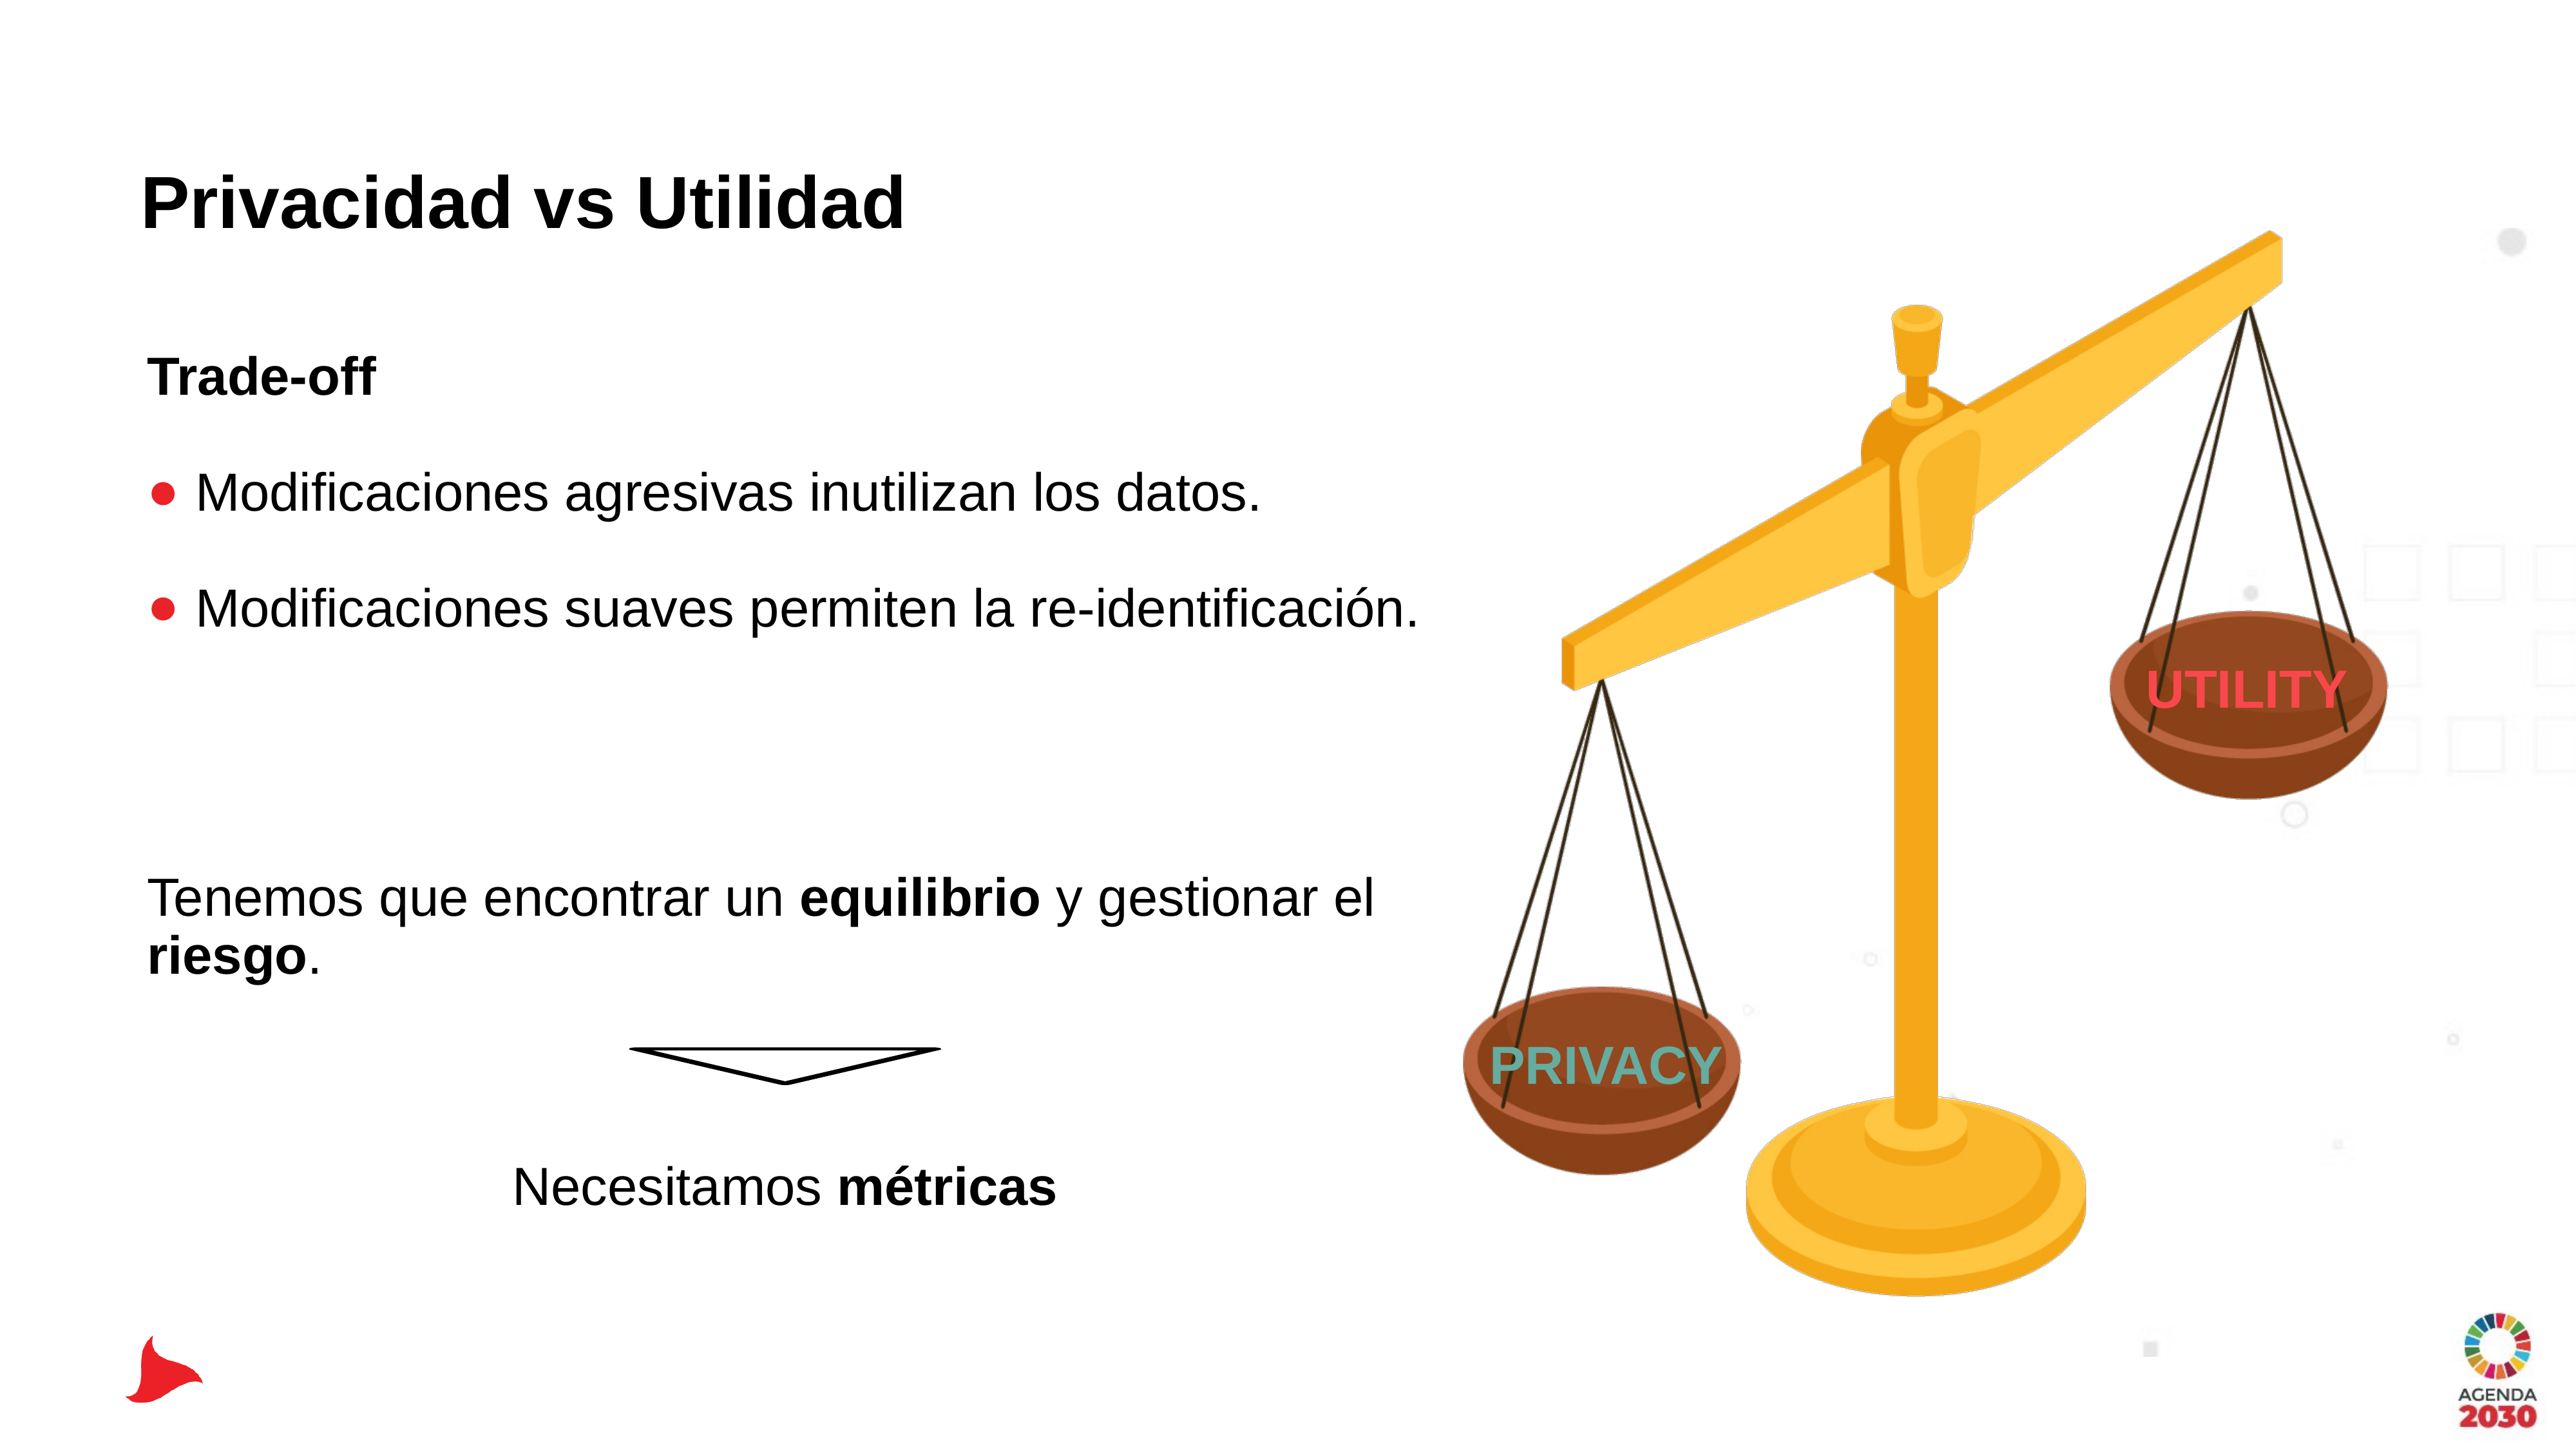

# Privacidad vs Utilidad
Trade-off
Modificaciones agresivas inutilizan los datos.
Modificaciones suaves permiten la re-identificación.
Tenemos que encontrar un equilibrio y gestionar el riesgo.
Necesitamos métricas
UTILITY
PRIVACY